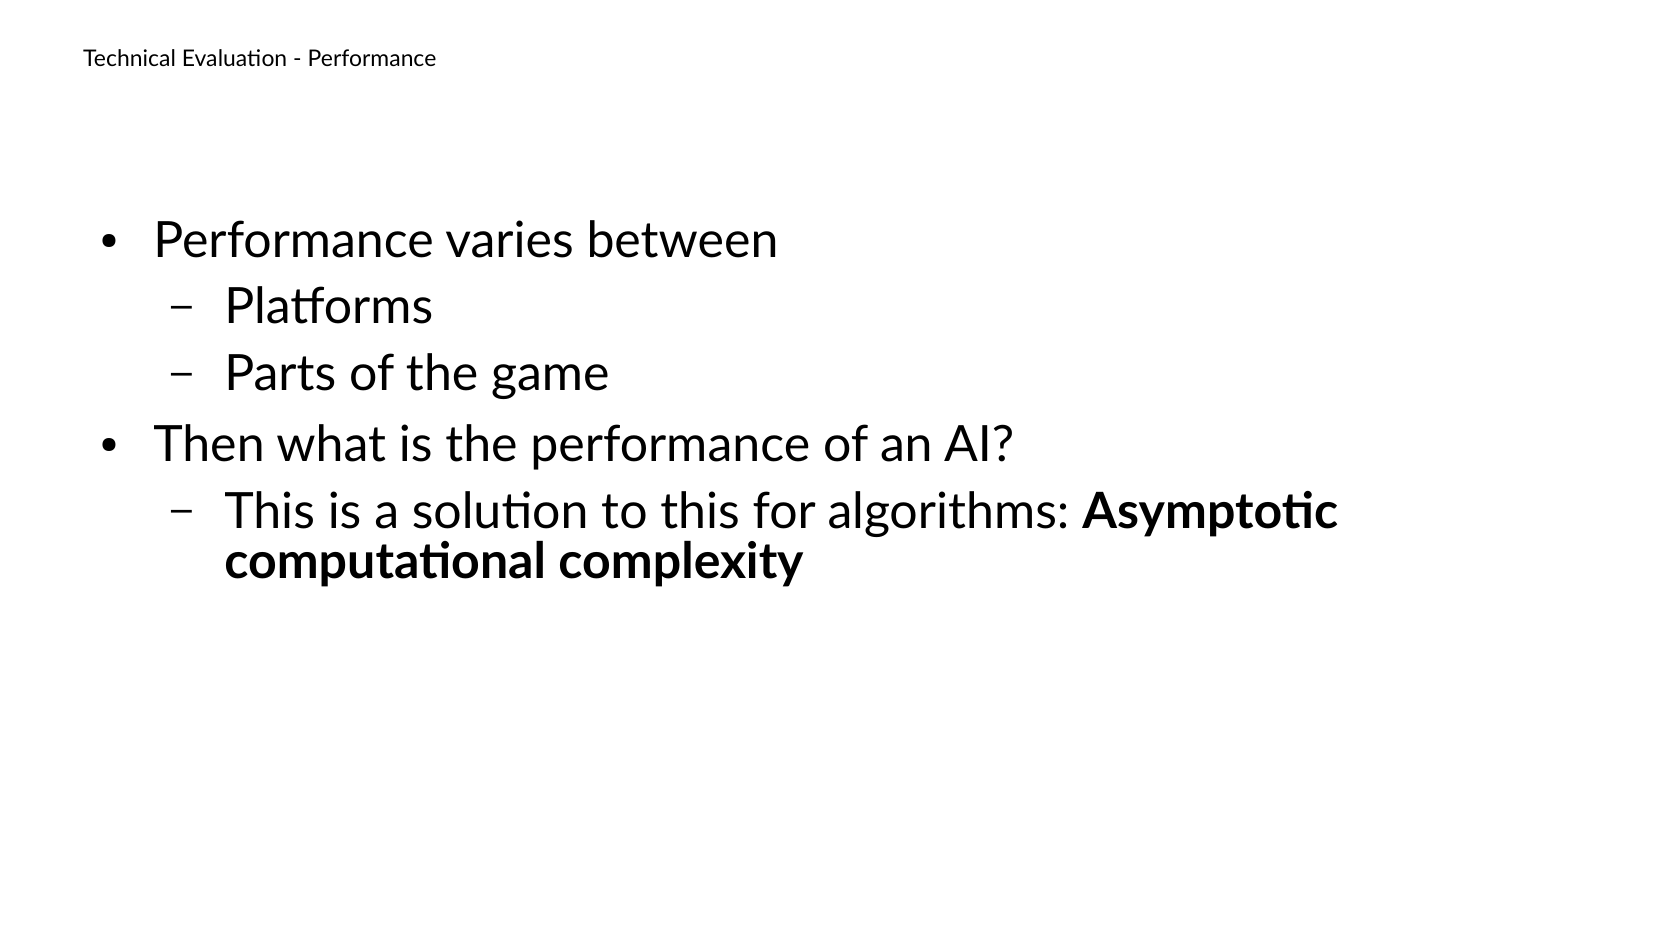

# Technical Evaluation - Performance
Performance varies between
Platforms
Parts of the game
Then what is the performance of an AI?
This is a solution to this for algorithms: Asymptotic computational complexity